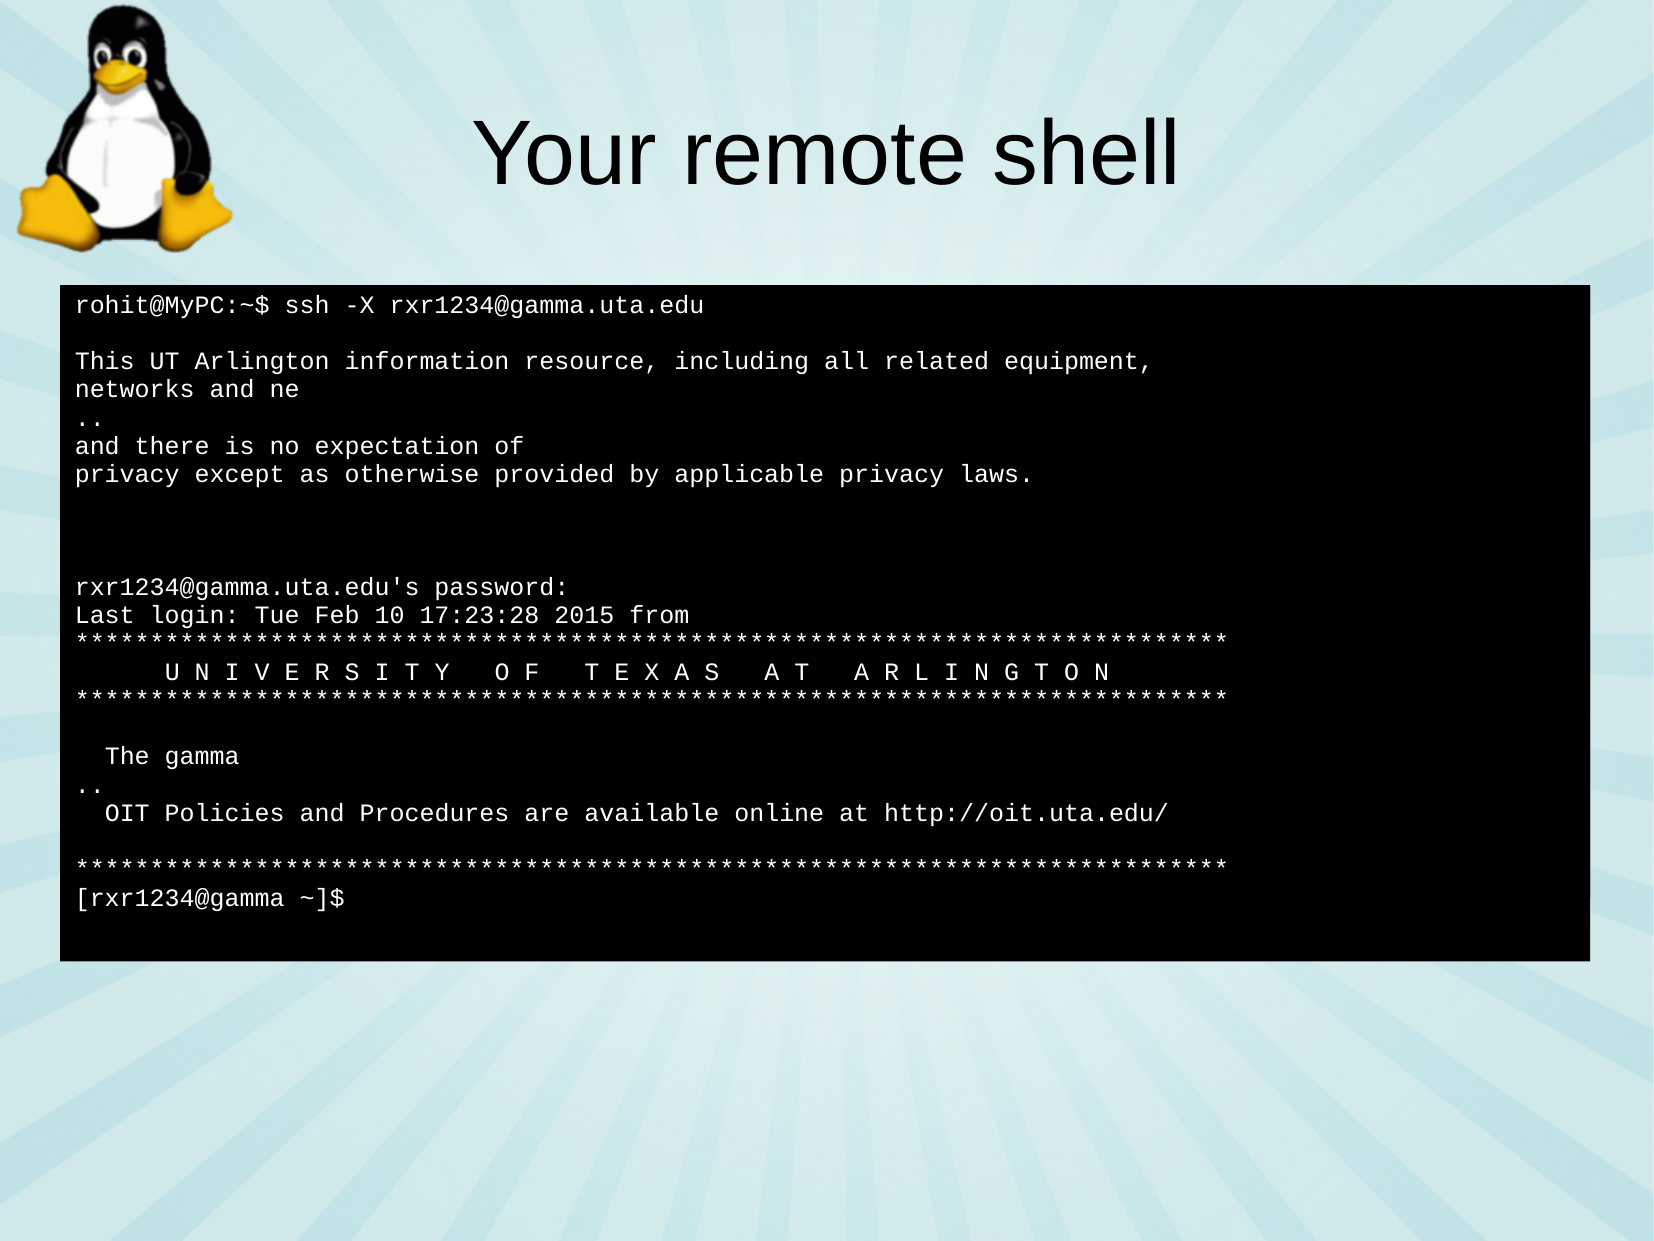

# Your remote shell
[rxr1234@gamma ~]$ pwd
/home/r/rx/rxr1234
[rxr1234@gamma ~]$ logout
ads EMPro2011 matlabr2009b nemo_3.2.4 sonnet.v13
ADS2009 firescope matlabr2010a ns-allinone-2.30 splunkforwarder
ADS2011 hobbit matlabr2010b oit synopsys
afni iccap matlabr2011b simpana synopsys.orig
ansys_inc ICCAP_2009 matlabr2012a simplesim
cadence ICCAP_2011 microsoft sonnet
dell lost+found nemo sonnet.v12
rohit@MyPC:~$ ssh -X rxr1234@gamma.uta.edu
This UT Arlington information resource, including all related equipment,
networks and ne
..
and there is no expectation of
privacy except as otherwise provided by applicable privacy laws.
rxr1234@gamma.uta.edu's password:
Last login: Tue Feb 10 17:23:28 2015 from
*****************************************************************************
 U N I V E R S I T Y O F T E X A S A T A R L I N G T O N
*****************************************************************************
 The gamma
..
 OIT Policies and Procedures are available online at http://oit.uta.edu/
*****************************************************************************
[rxr1234@gamma ~]$